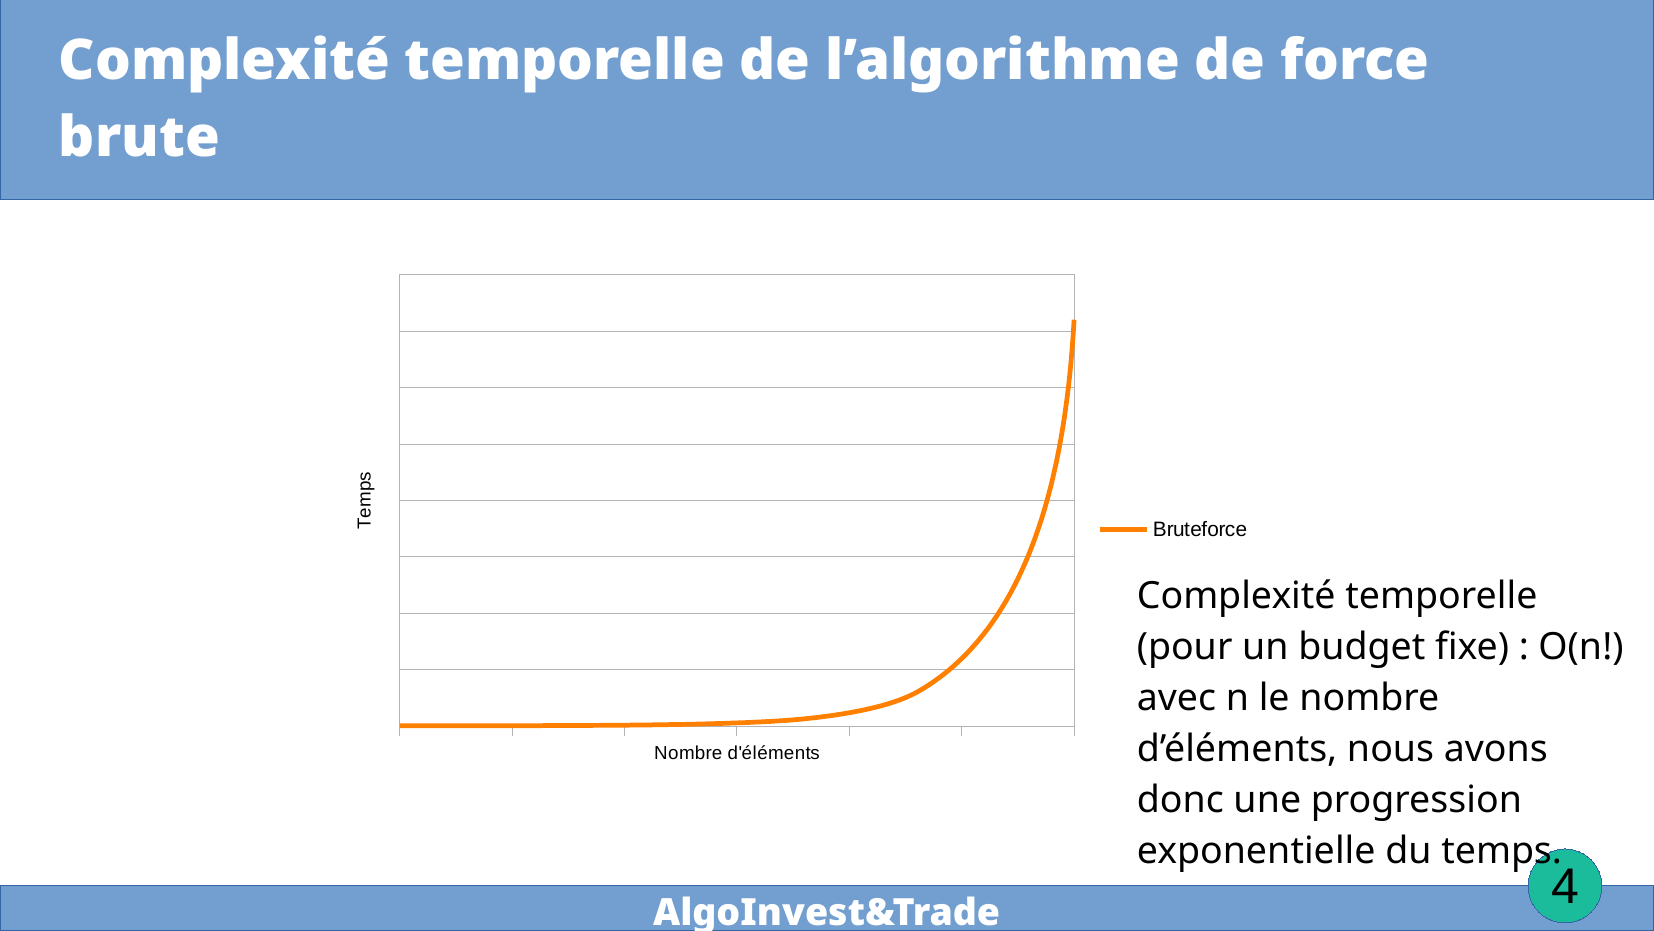

# Complexité temporelle de l’algorithme de force brute
### Chart
| Category | Bruteforce |
|---|---|
| None | 1.0 |
| None | 1.0 |
| None | 2.0 |
| None | 6.0 |
| None | 24.0 |
| None | 120.0 |
| None | 720.0 |Complexité temporelle (pour un budget fixe) : O(n!) avec n le nombre d’éléments, nous avons donc une progression exponentielle du temps.
AlgoInvest&Trade